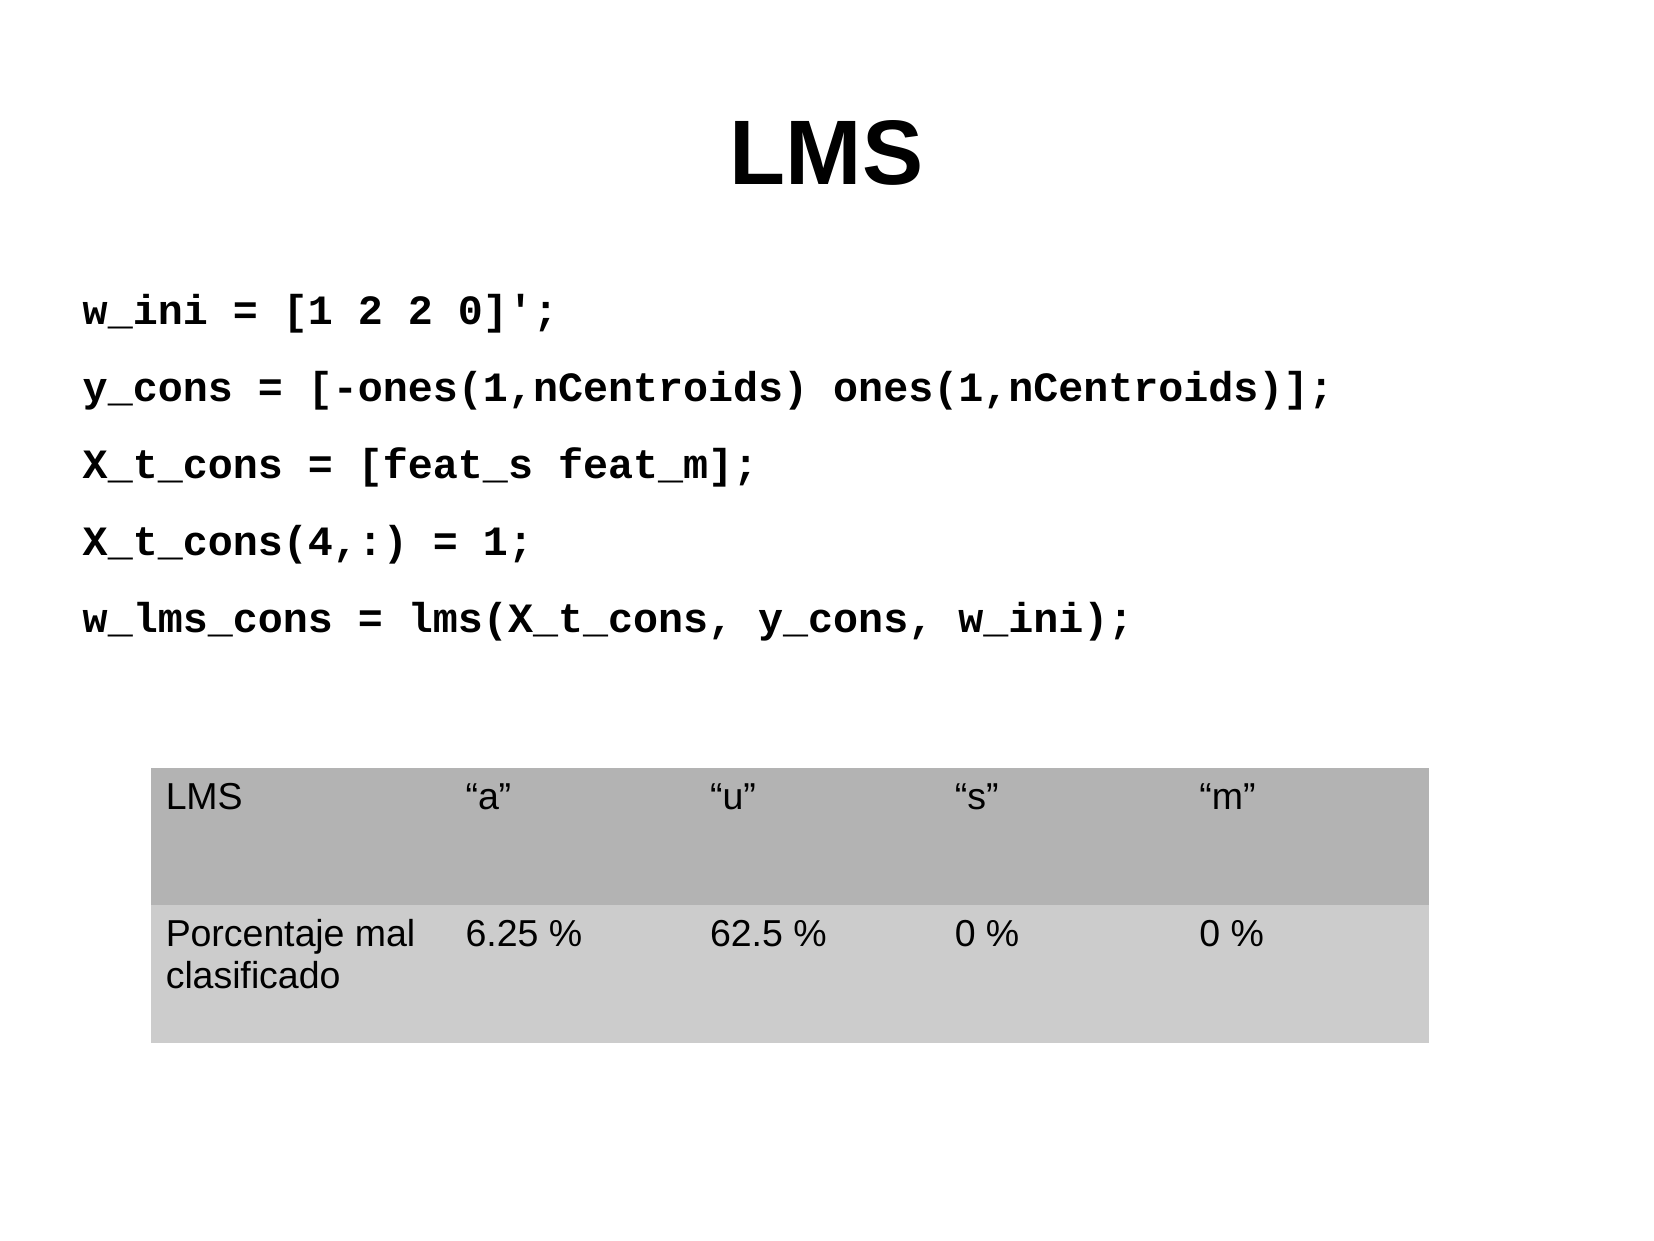

# LMS
w_ini = [1 2 2 0]';
y_cons = [-ones(1,nCentroids) ones(1,nCentroids)];
X_t_cons = [feat_s feat_m];
X_t_cons(4,:) = 1;
w_lms_cons = lms(X_t_cons, y_cons, w_ini);
| LMS | “a” | “u” | “s” | “m” |
| --- | --- | --- | --- | --- |
| Porcentaje mal clasificado | 6.25 % | 62.5 % | 0 % | 0 % |